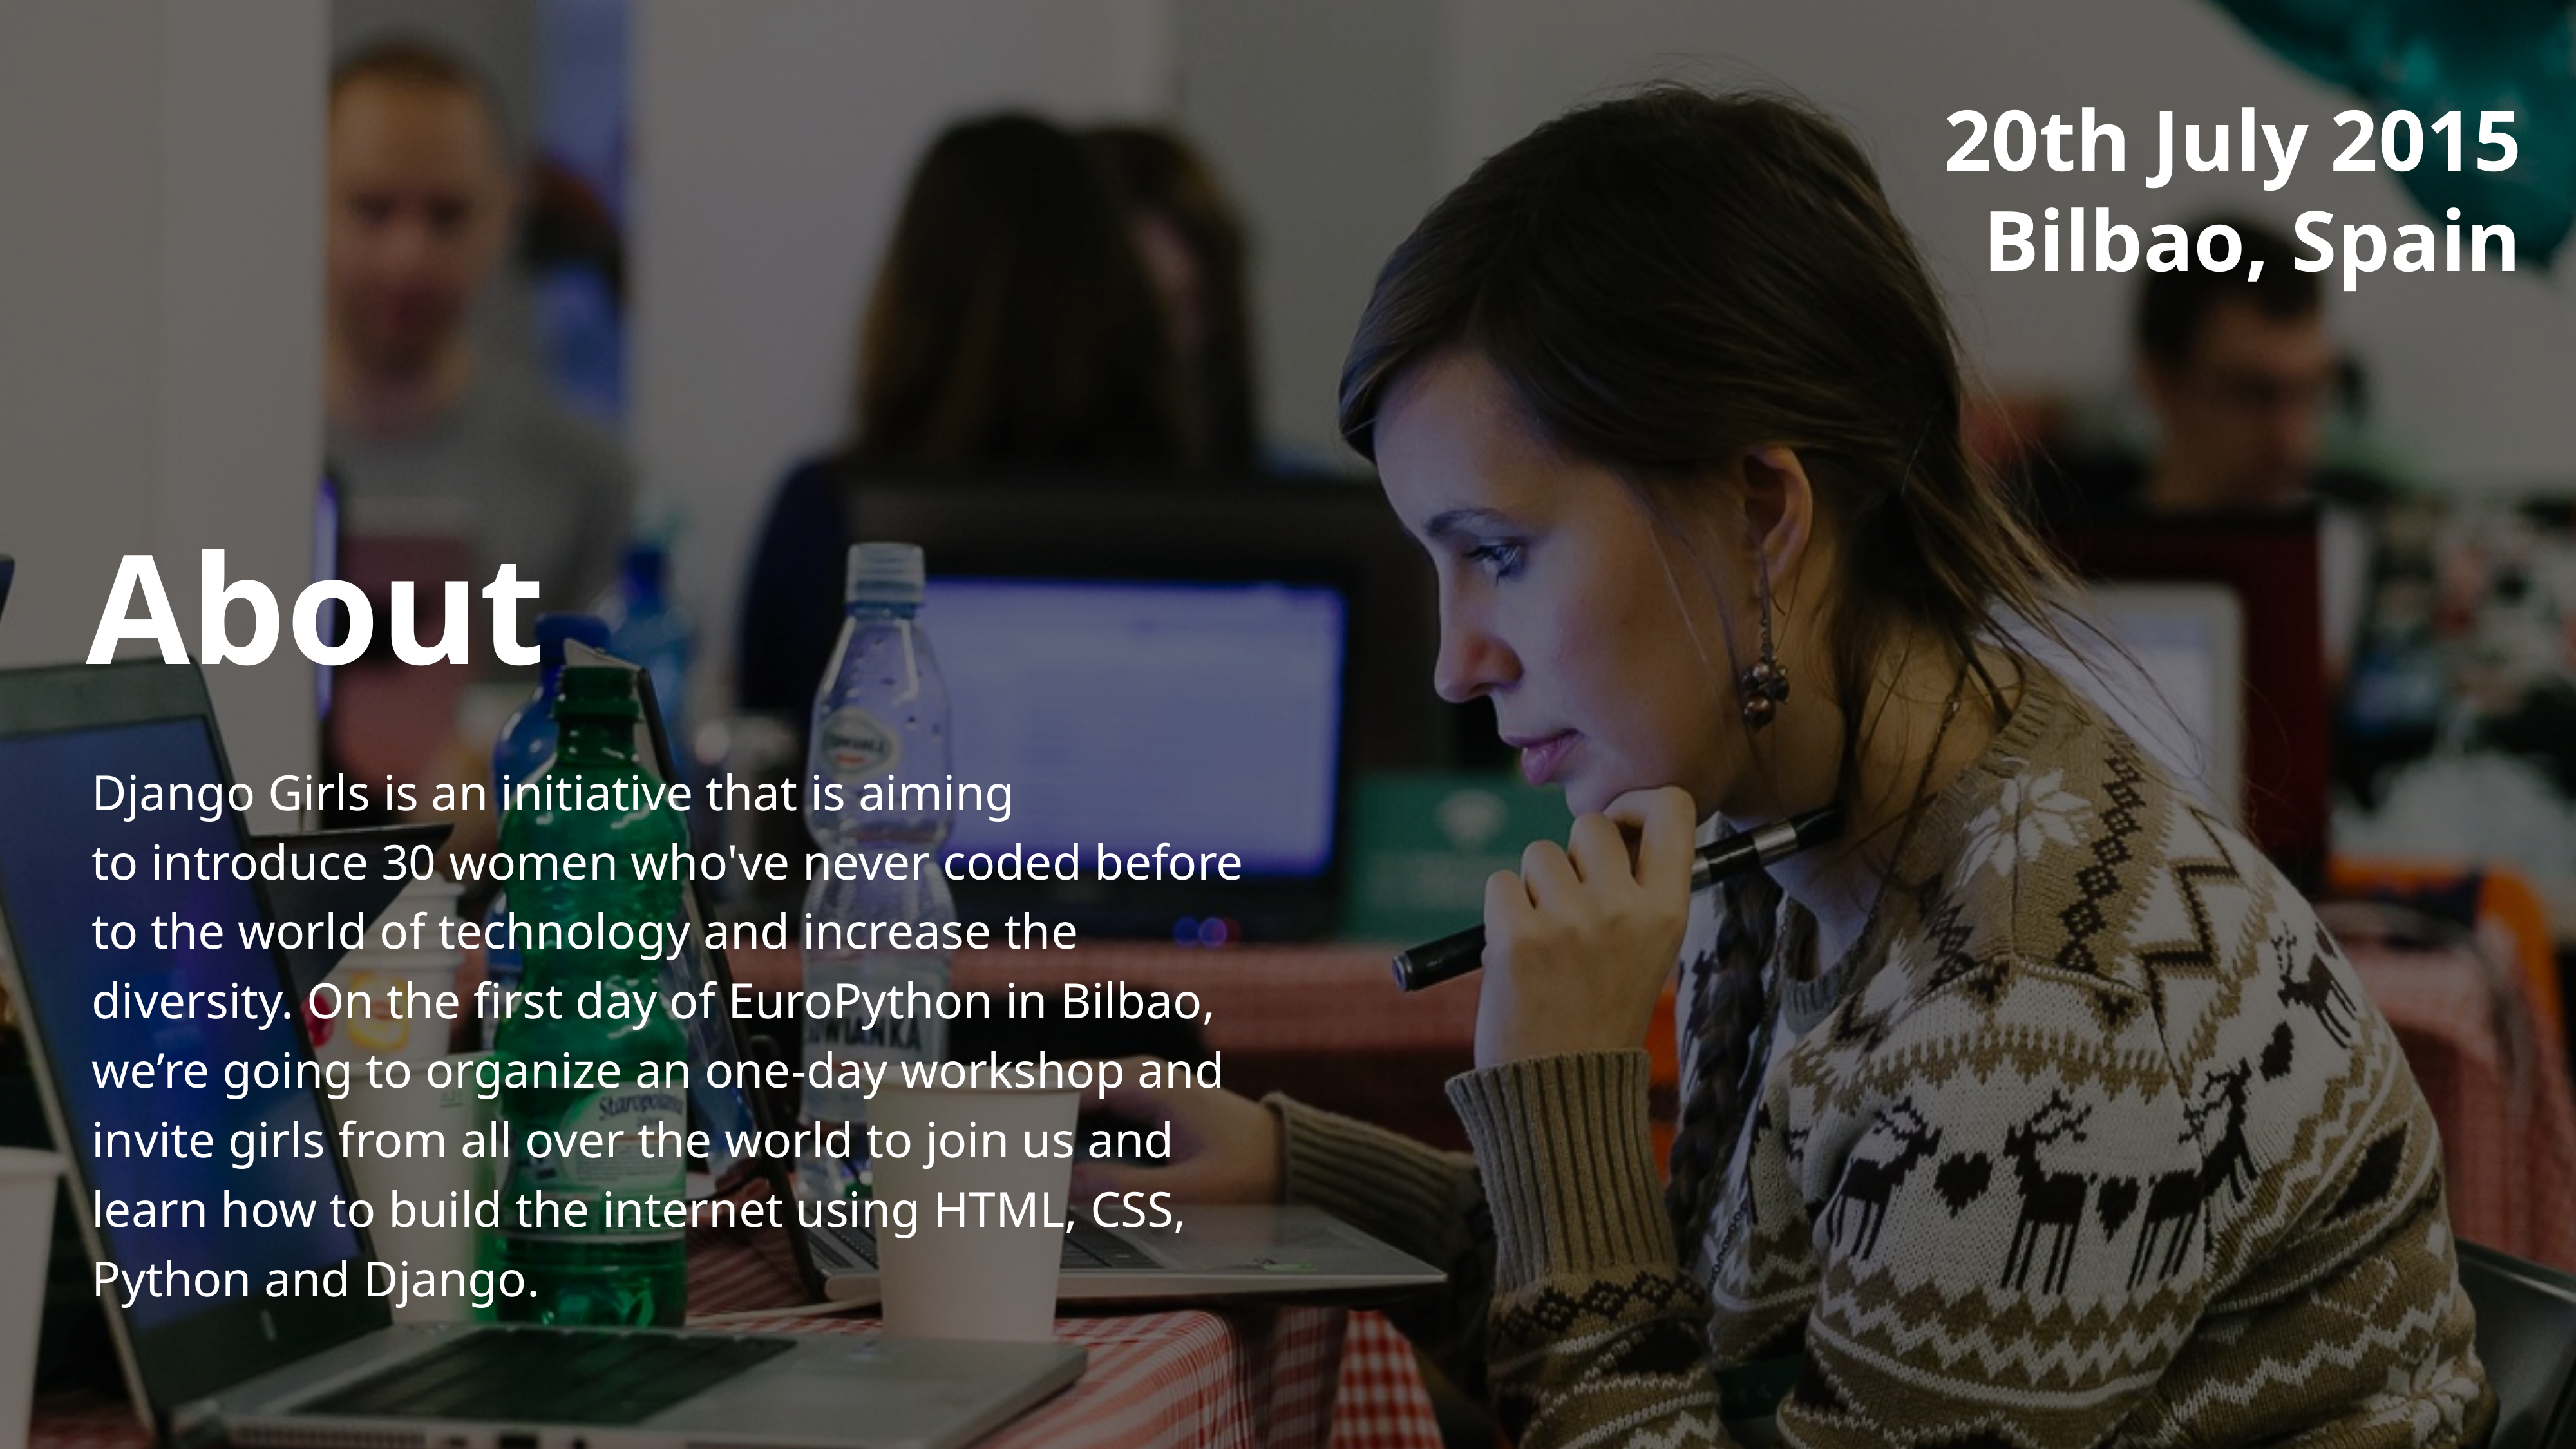

20th July 2015
Bilbao, Spain
# About
Django Girls is an initiative that is aiming
to introduce 30 women who've never coded before to the world of technology and increase the diversity. On the first day of EuroPython in Bilbao, we’re going to organize an one-day workshop and invite girls from all over the world to join us and learn how to build the internet using HTML, CSS, Python and Django.